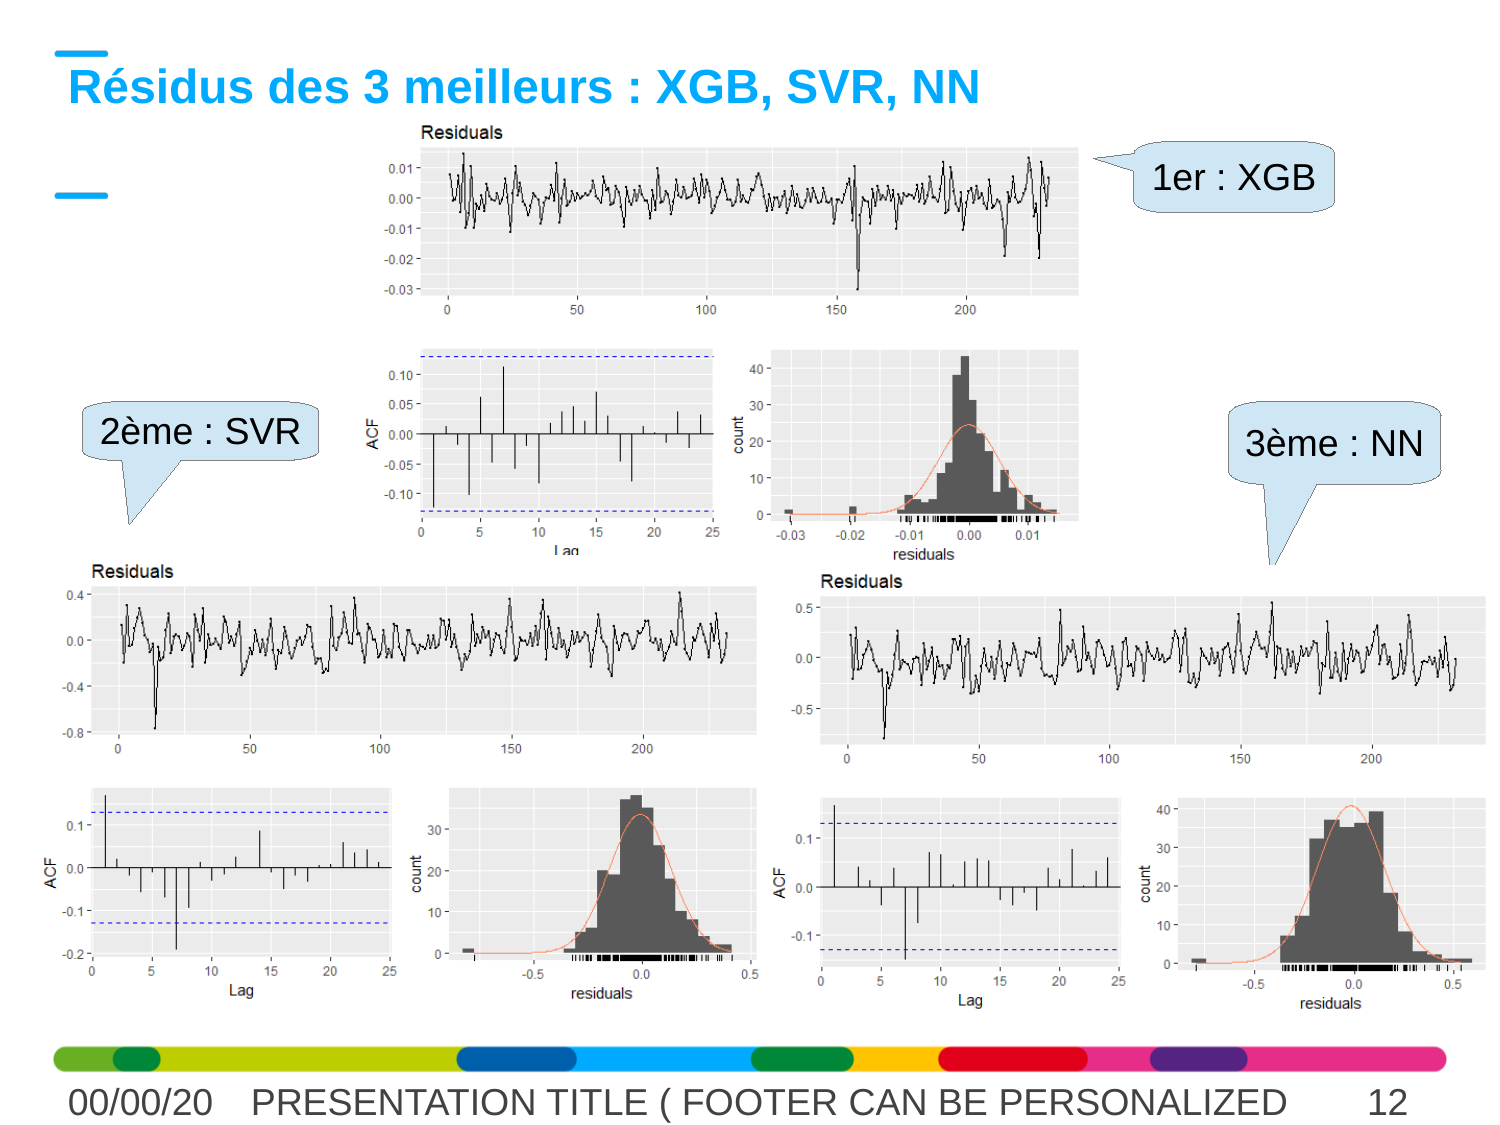

Résidus des 3 meilleurs : XGB, SVR, NN
1er : XGB
#
2ème : SVR
3ème : NN
00/00/2016
PRESENTATION TITLE ( FOOTER CAN BE PERSONALIZED AS FOLLOW: INSERT / HEADER AND FOOTER")